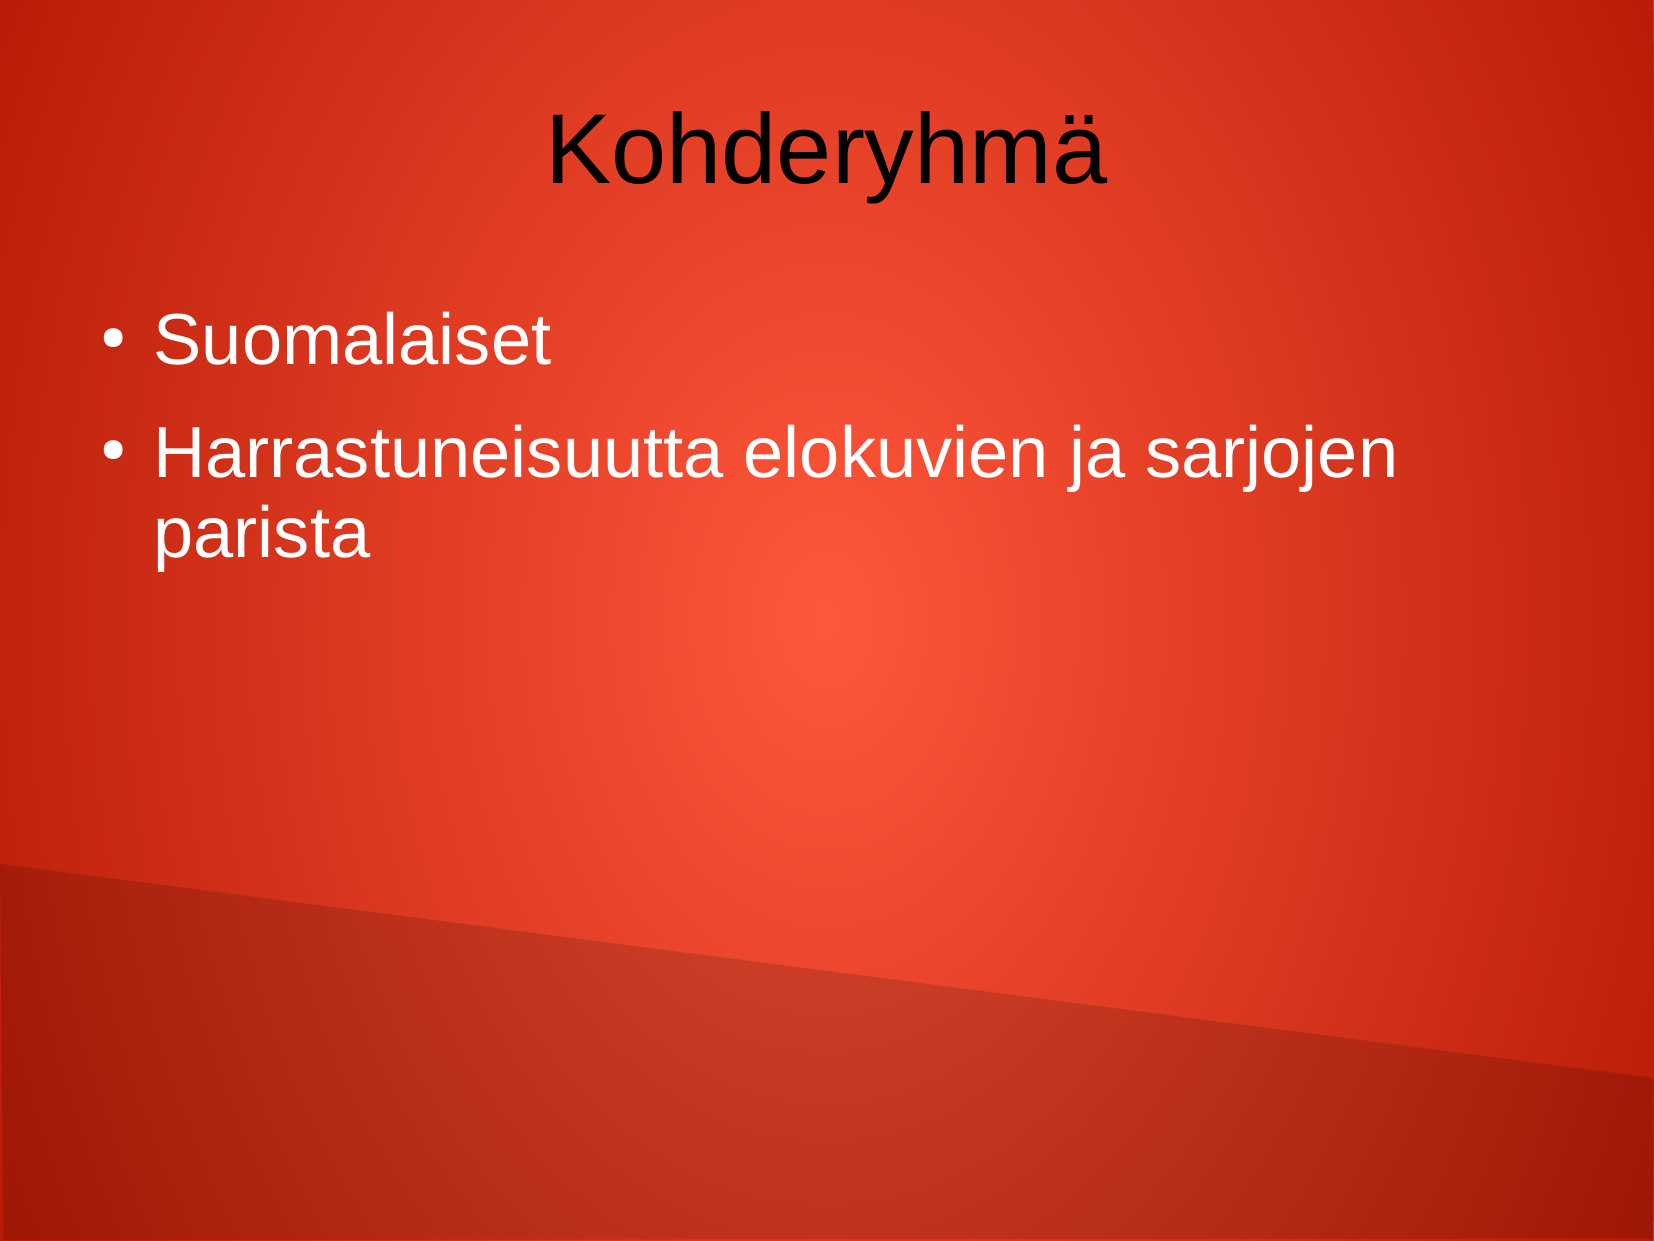

# Kohderyhmä
Suomalaiset
Harrastuneisuutta elokuvien ja sarjojen parista